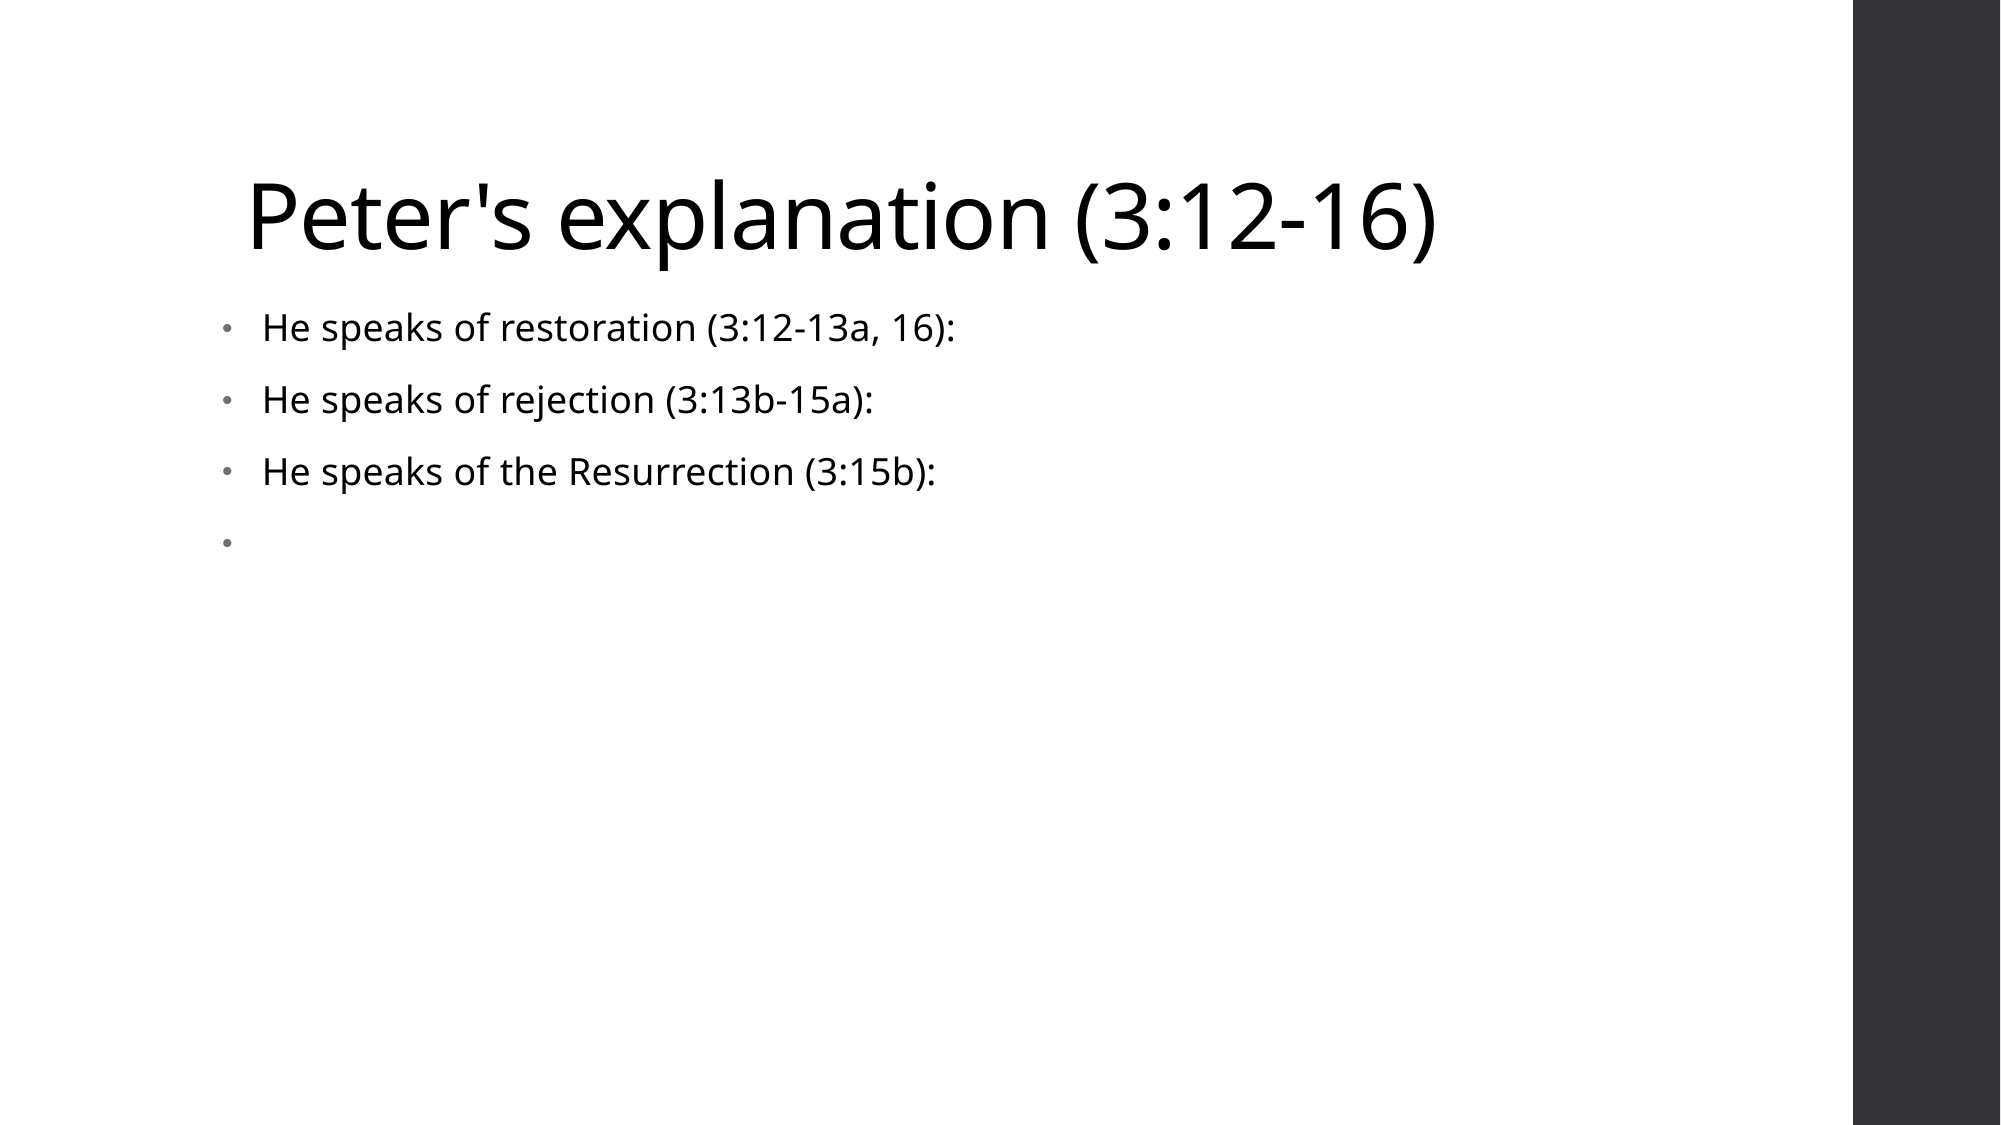

# Peter's explanation (3:12-16)
 He speaks of restoration (3:12-13a, 16):
 He speaks of rejection (3:13b-15a):
 He speaks of the Resurrection (3:15b):